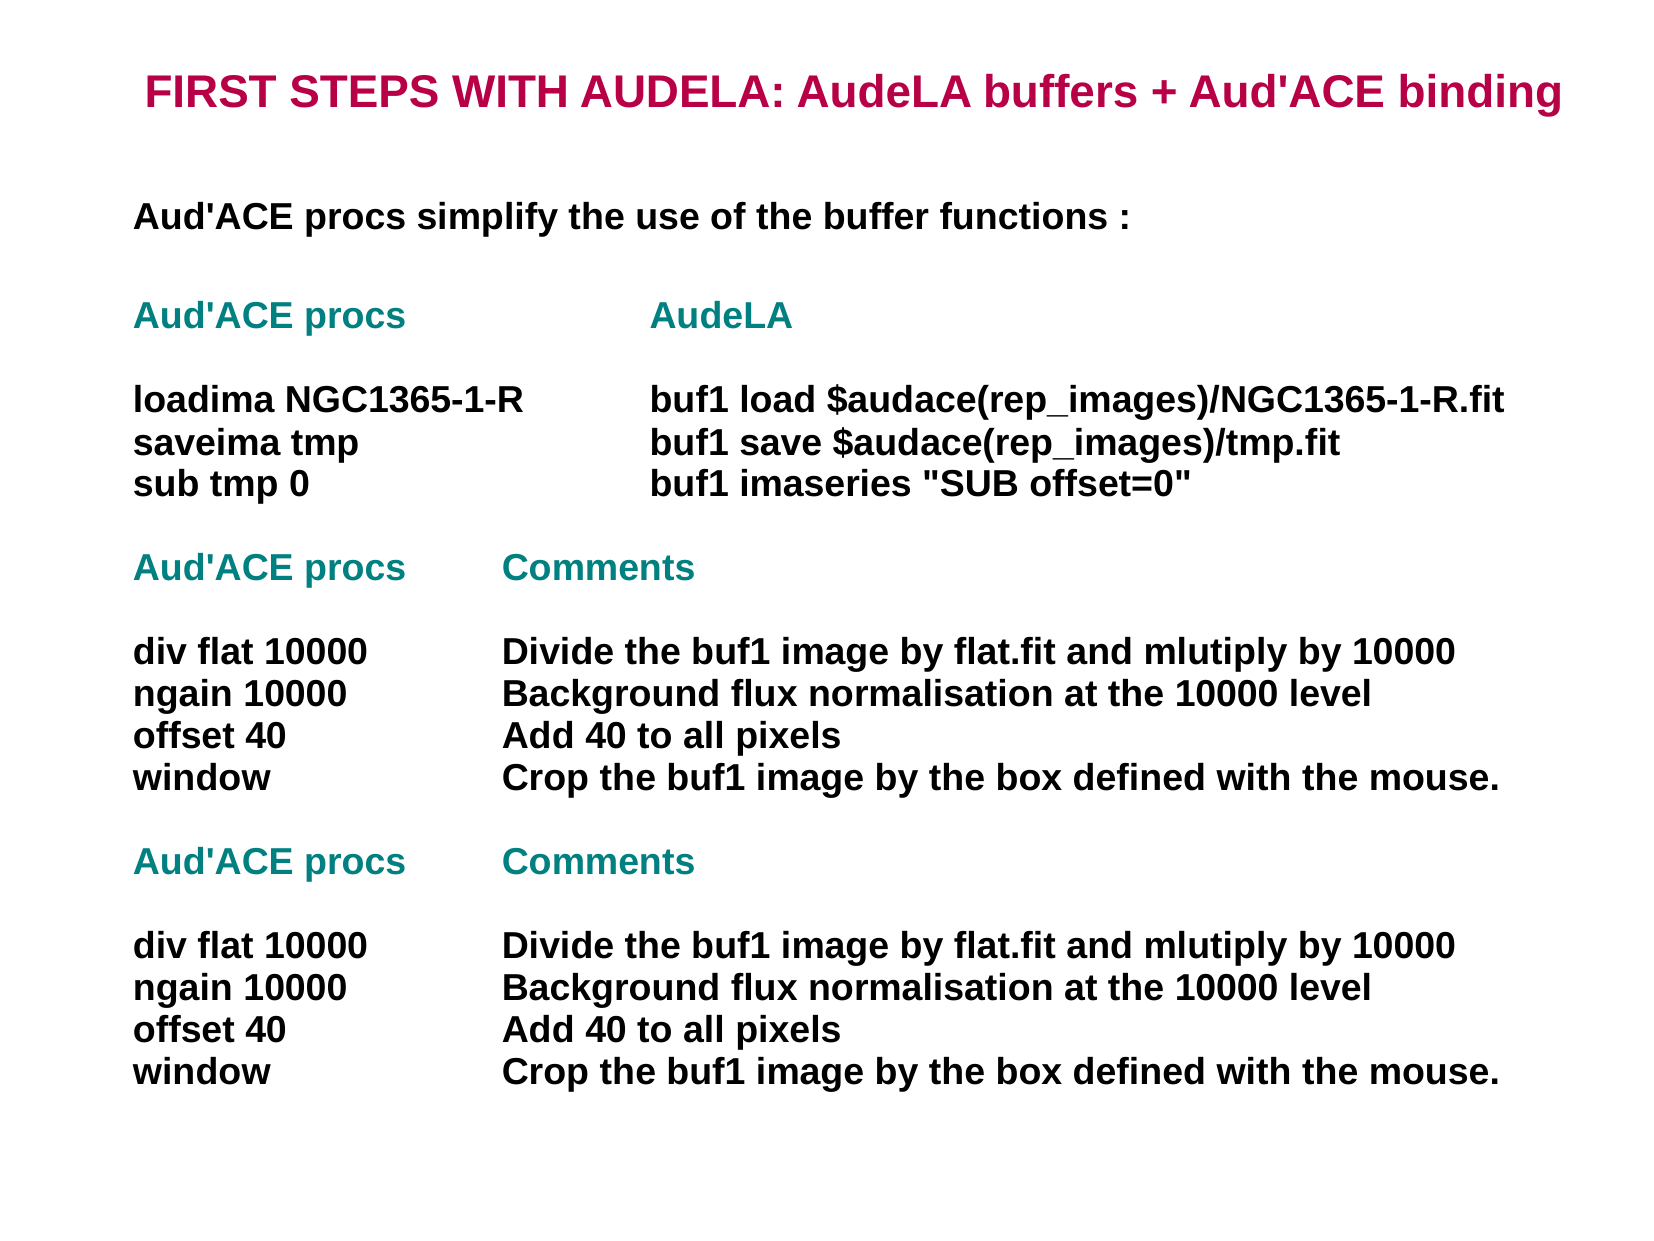

FIRST STEPS WITH AUDELA: AudeLA buffers + Aud'ACE binding
Aud'ACE procs simplify the use of the buffer functions :
Aud'ACE procs				AudeLA
loadima NGC1365-1-R		buf1 load $audace(rep_images)/NGC1365-1-R.fit
saveima tmp				buf1 save $audace(rep_images)/tmp.fit
sub tmp 0					buf1 imaseries "SUB offset=0"
Aud'ACE procs		Comments
div flat 10000		Divide the buf1 image by flat.fit and mlutiply by 10000
ngain 10000			Background flux normalisation at the 10000 level
offset 40			Add 40 to all pixels
window				Crop the buf1 image by the box defined with the mouse.
Aud'ACE procs		Comments
div flat 10000		Divide the buf1 image by flat.fit and mlutiply by 10000
ngain 10000			Background flux normalisation at the 10000 level
offset 40			Add 40 to all pixels
window				Crop the buf1 image by the box defined with the mouse.